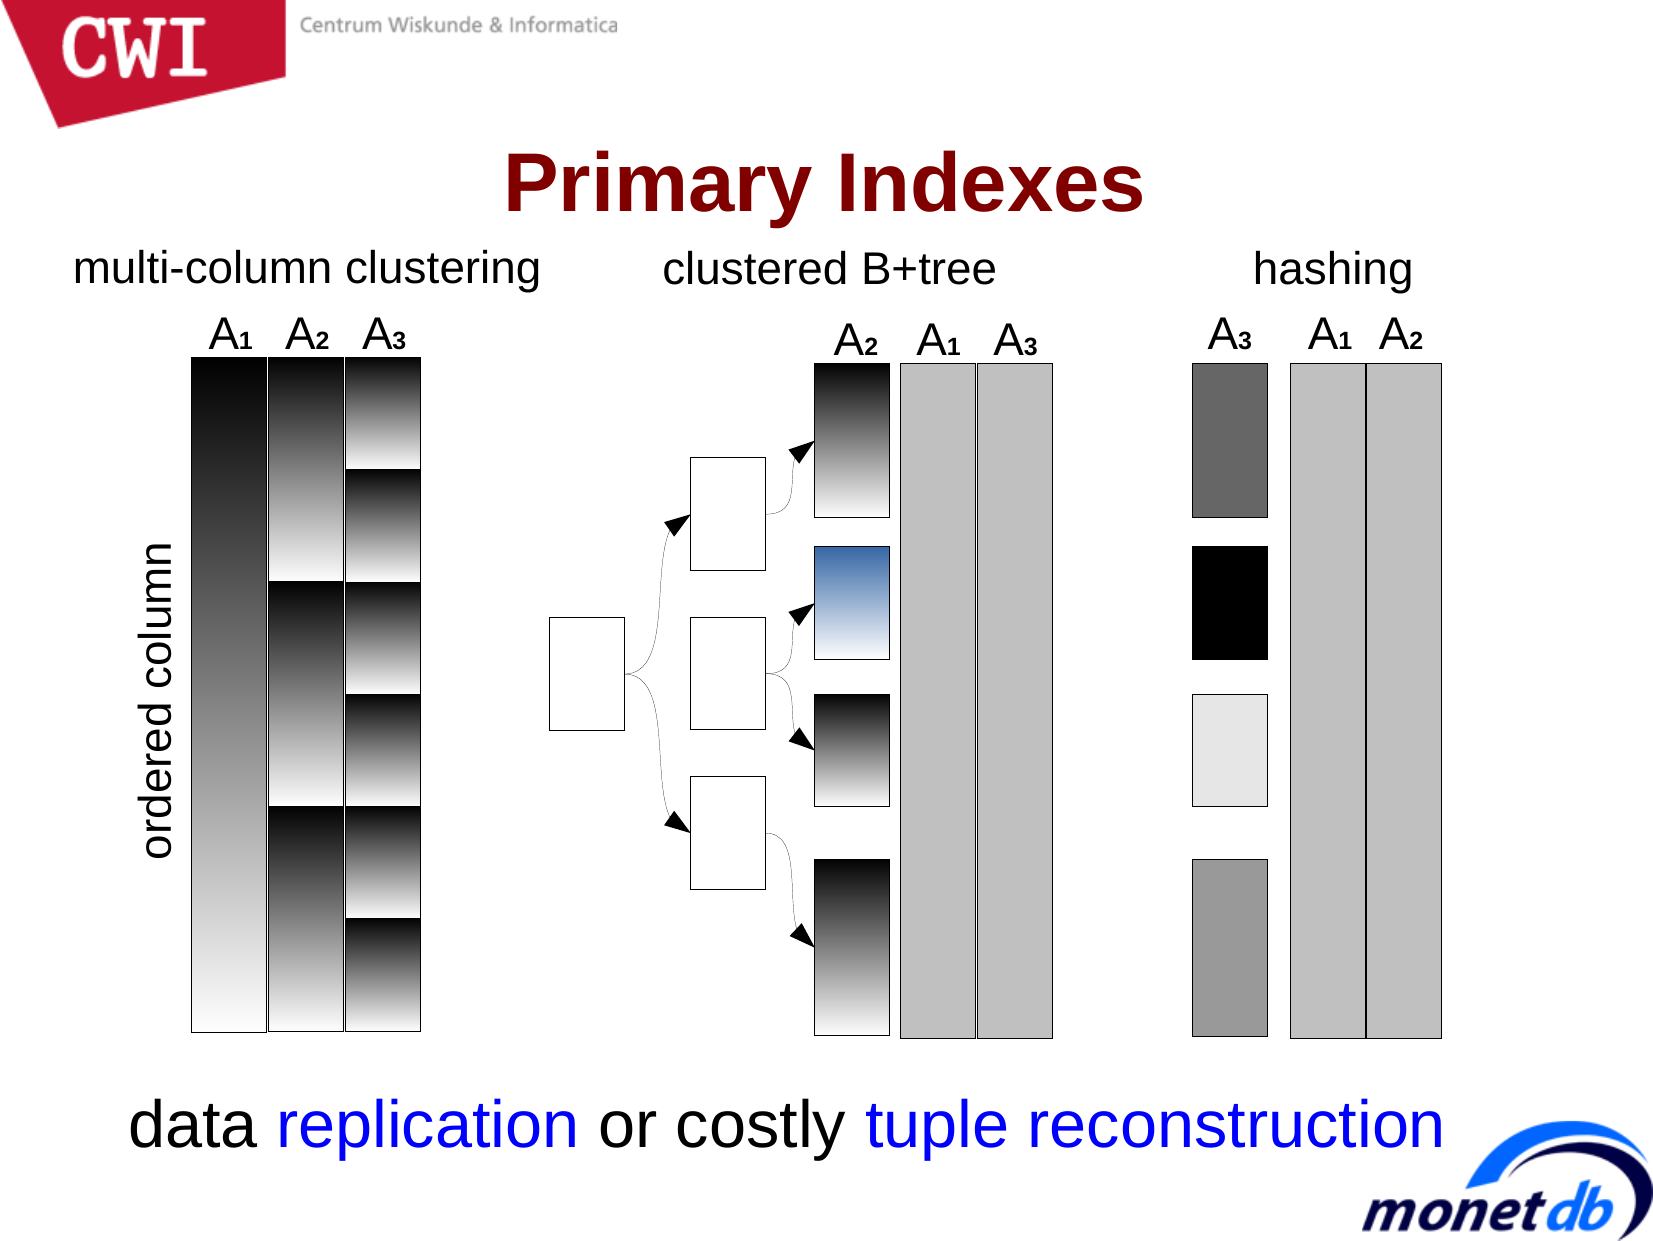

# Primary Indexes
multi-column clustering
clustered B+tree
hashing
A3
A1
A2
A1
A2
A3
A2
A1
A3
ordered column
data replication or costly tuple reconstruction